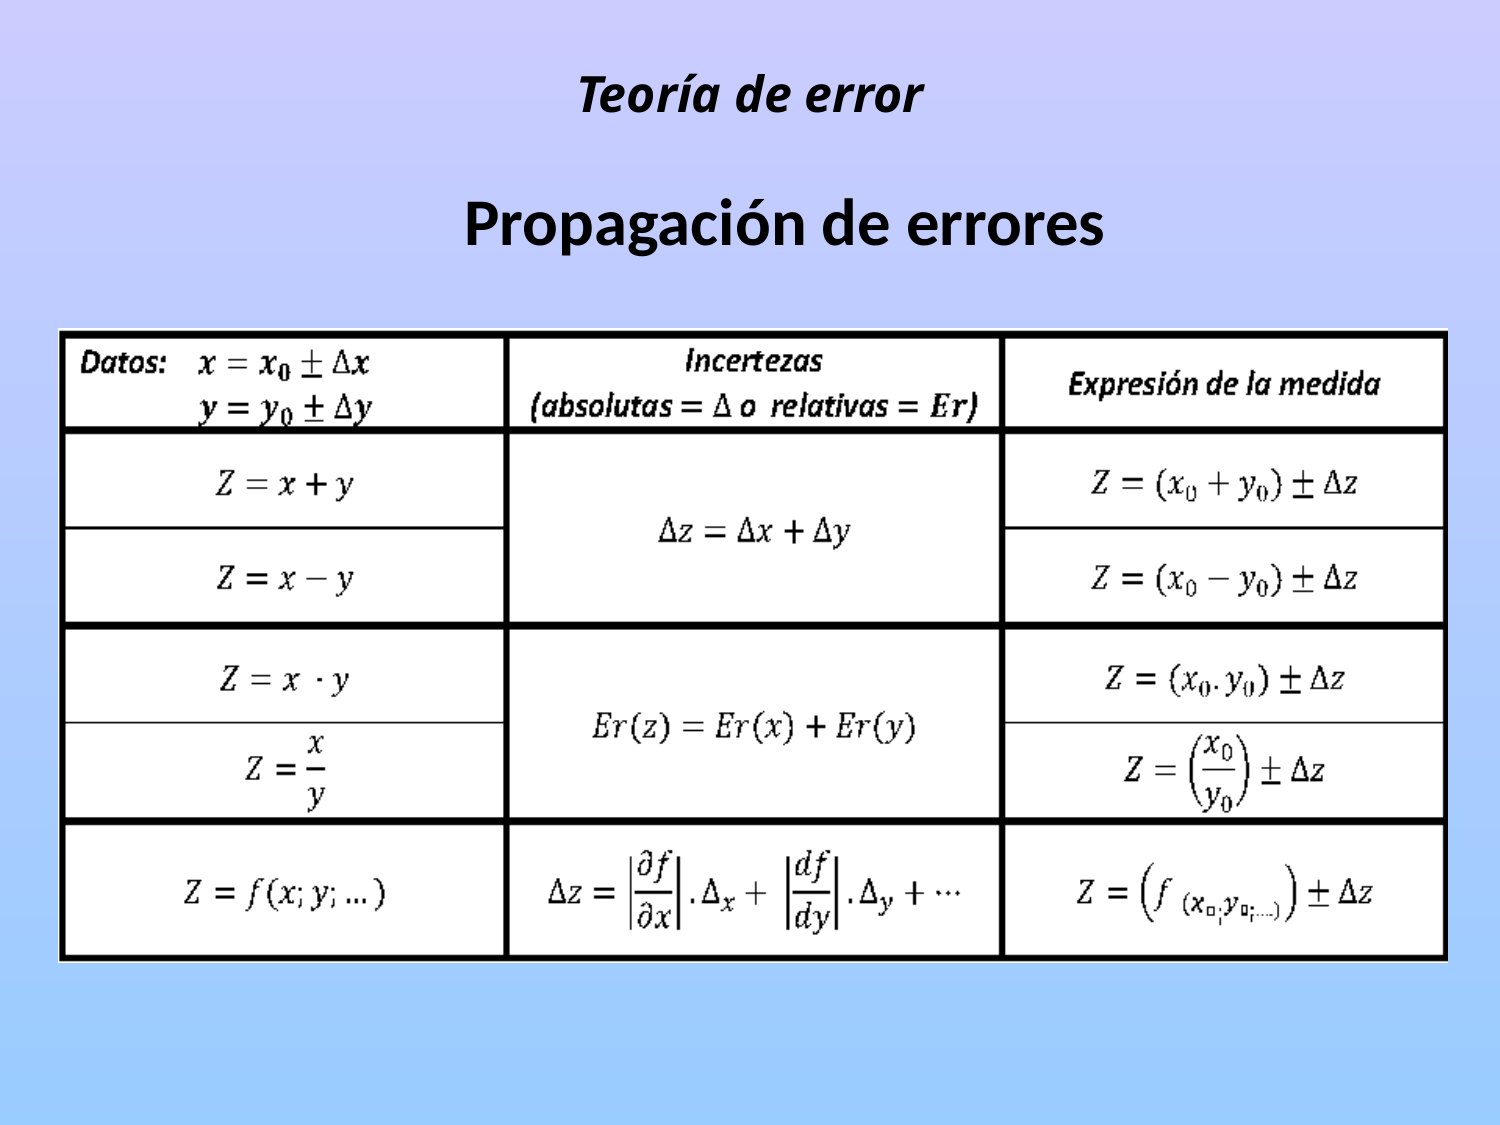

# Teoría de error
Propagación de errores